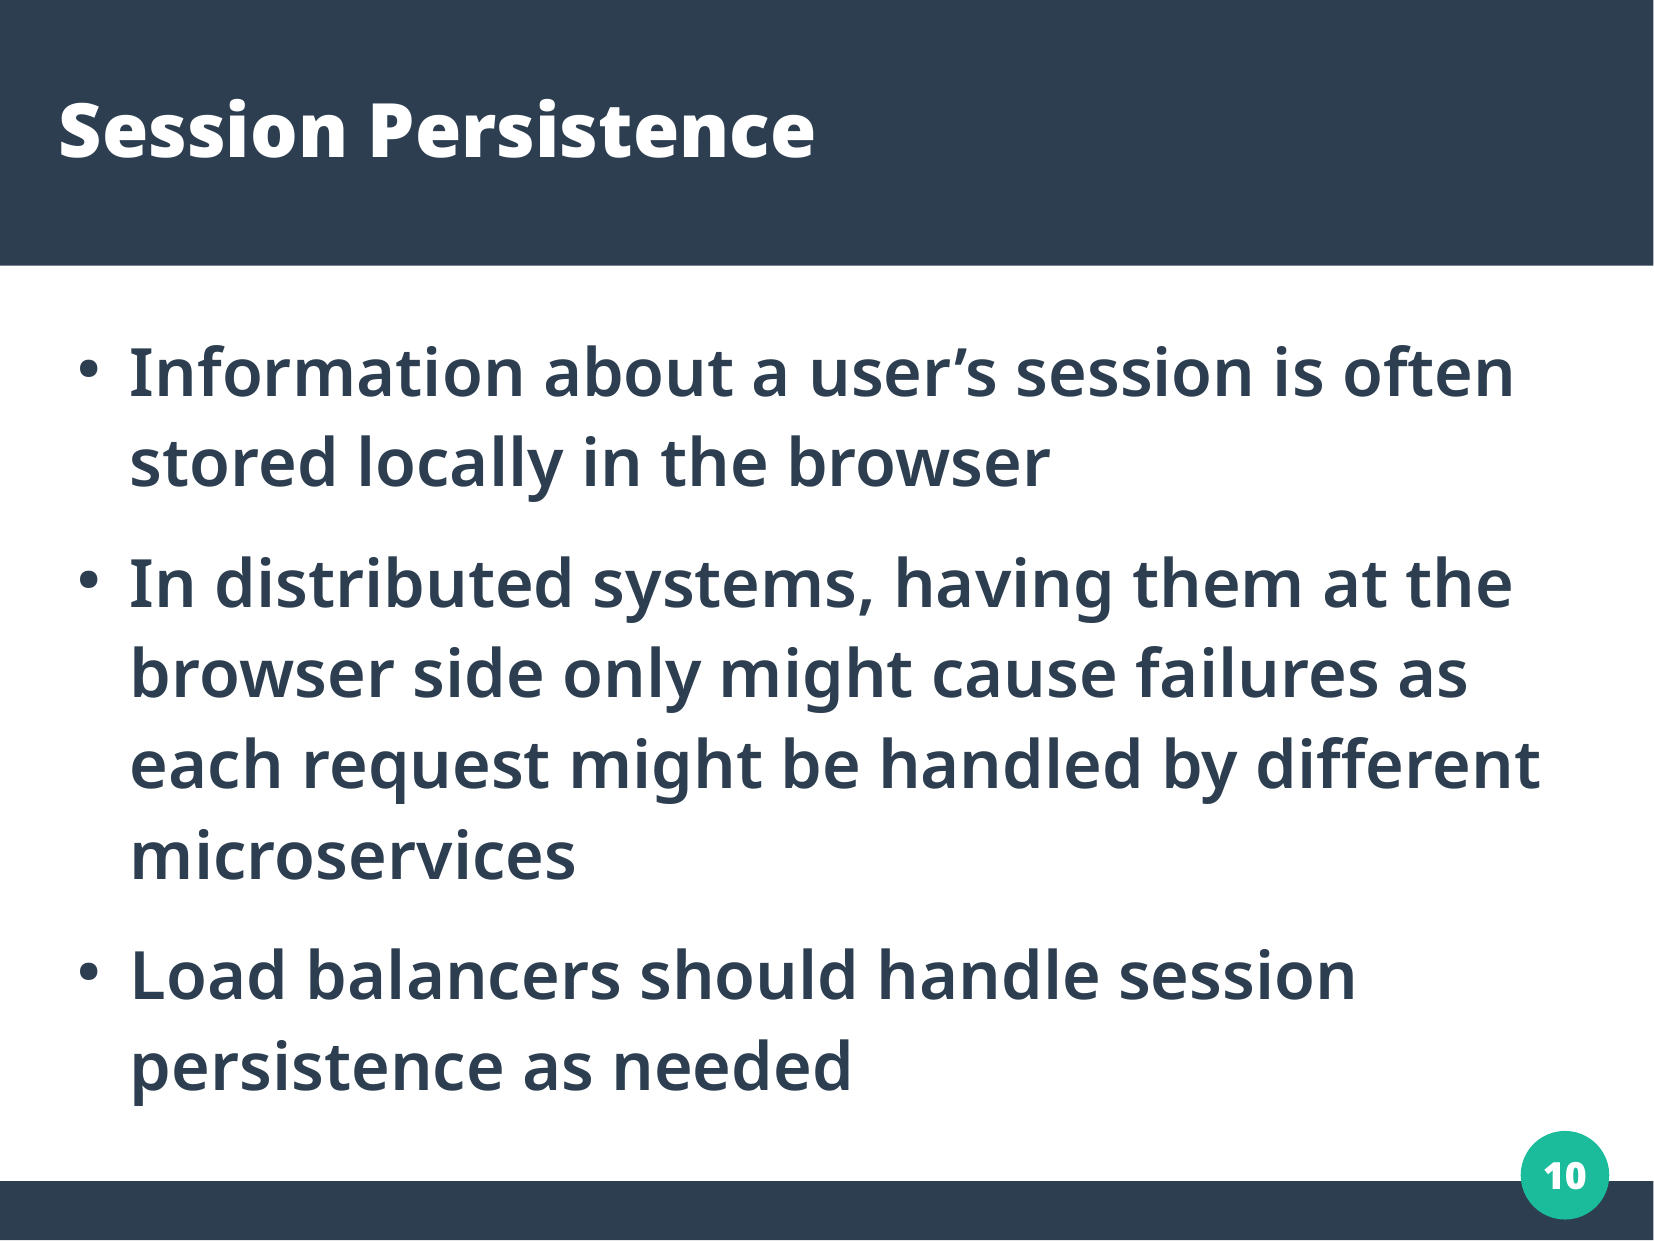

# Session Persistence
Information about a user’s session is often stored locally in the browser
In distributed systems, having them at the browser side only might cause failures as each request might be handled by different microservices
Load balancers should handle session persistence as needed
10